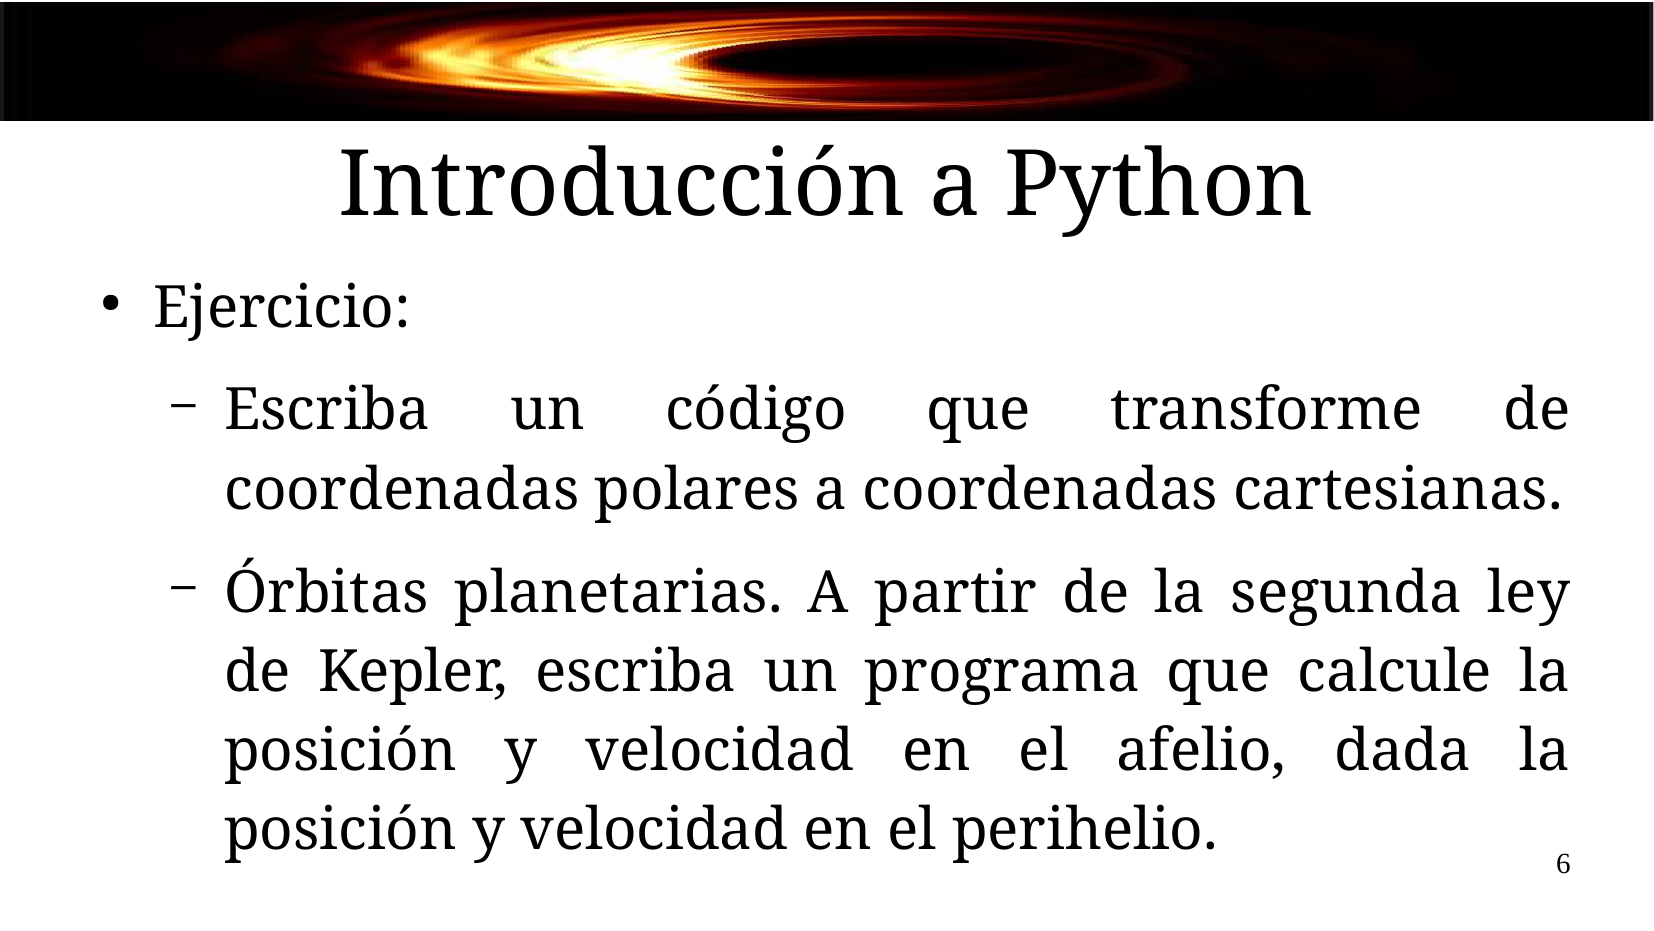

Introducción a Python
# Ejercicio:
Escriba un código que transforme de coordenadas polares a coordenadas cartesianas.
Órbitas planetarias. A partir de la segunda ley de Kepler, escriba un programa que calcule la posición y velocidad en el afelio, dada la posición y velocidad en el perihelio.
6